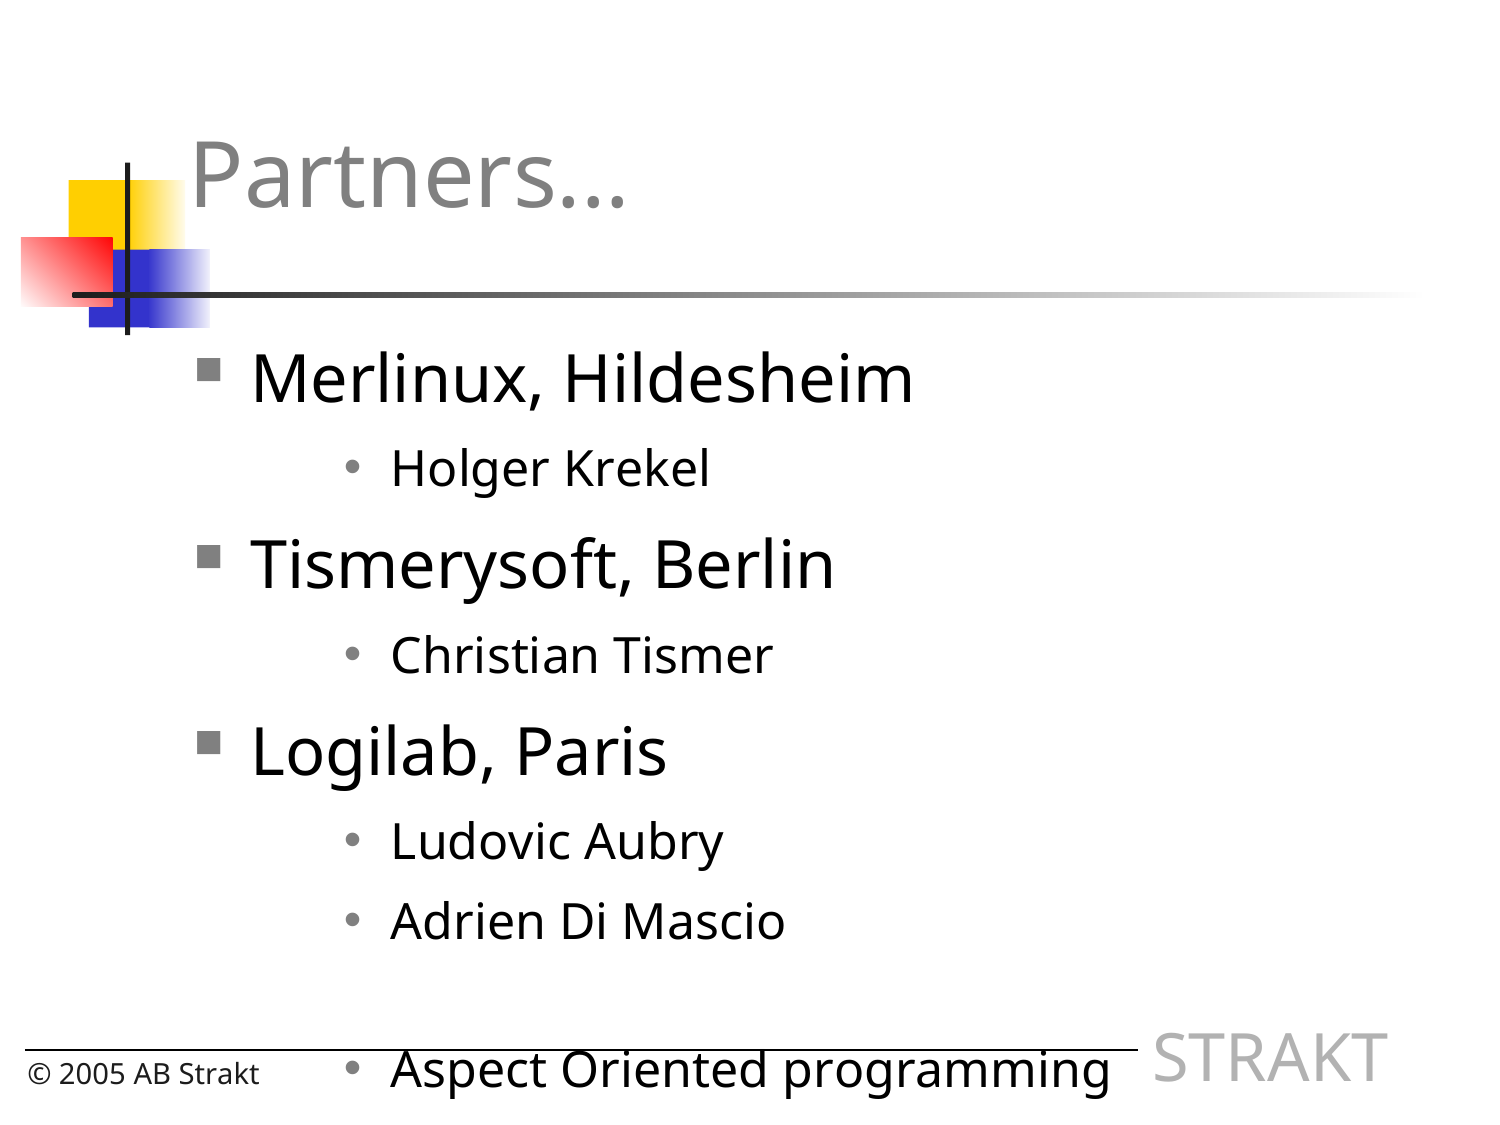

# Partners...
Merlinux, Hildesheim
Holger Krekel
Tismerysoft, Berlin
Christian Tismer
Logilab, Paris
Ludovic Aubry
Adrien Di Mascio
Aspect Oriented programming